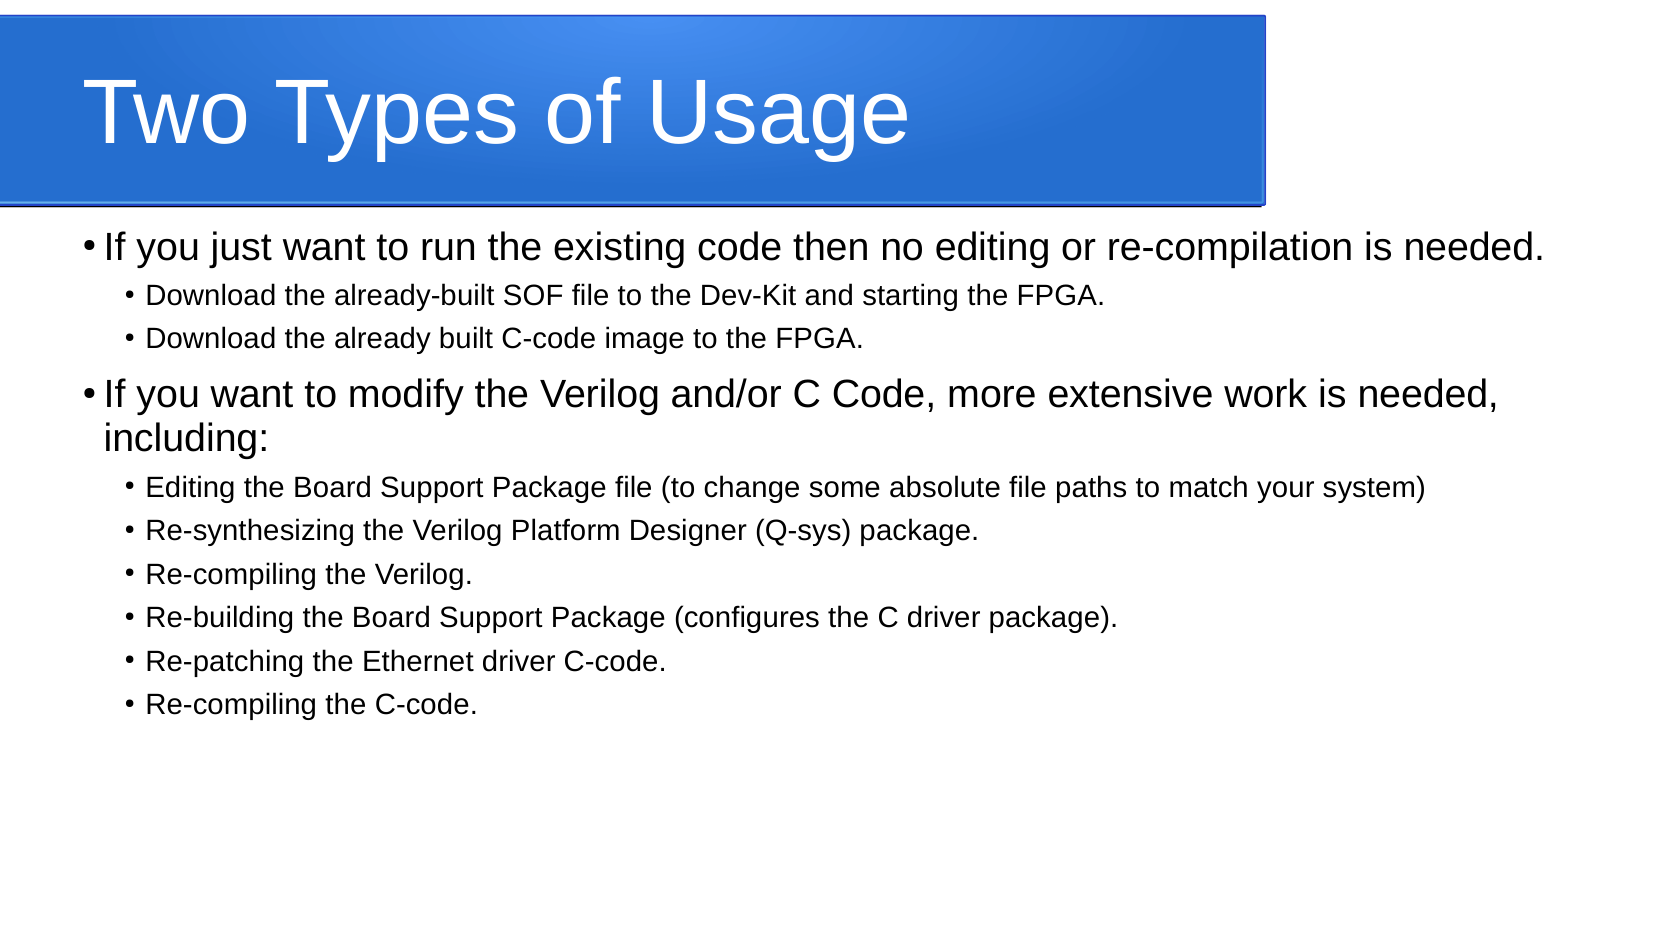

# Two Types of Usage
If you just want to run the existing code then no editing or re-compilation is needed.
Download the already-built SOF file to the Dev-Kit and starting the FPGA.
Download the already built C-code image to the FPGA.
If you want to modify the Verilog and/or C Code, more extensive work is needed, including:
Editing the Board Support Package file (to change some absolute file paths to match your system)
Re-synthesizing the Verilog Platform Designer (Q-sys) package.
Re-compiling the Verilog.
Re-building the Board Support Package (configures the C driver package).
Re-patching the Ethernet driver C-code.
Re-compiling the C-code.